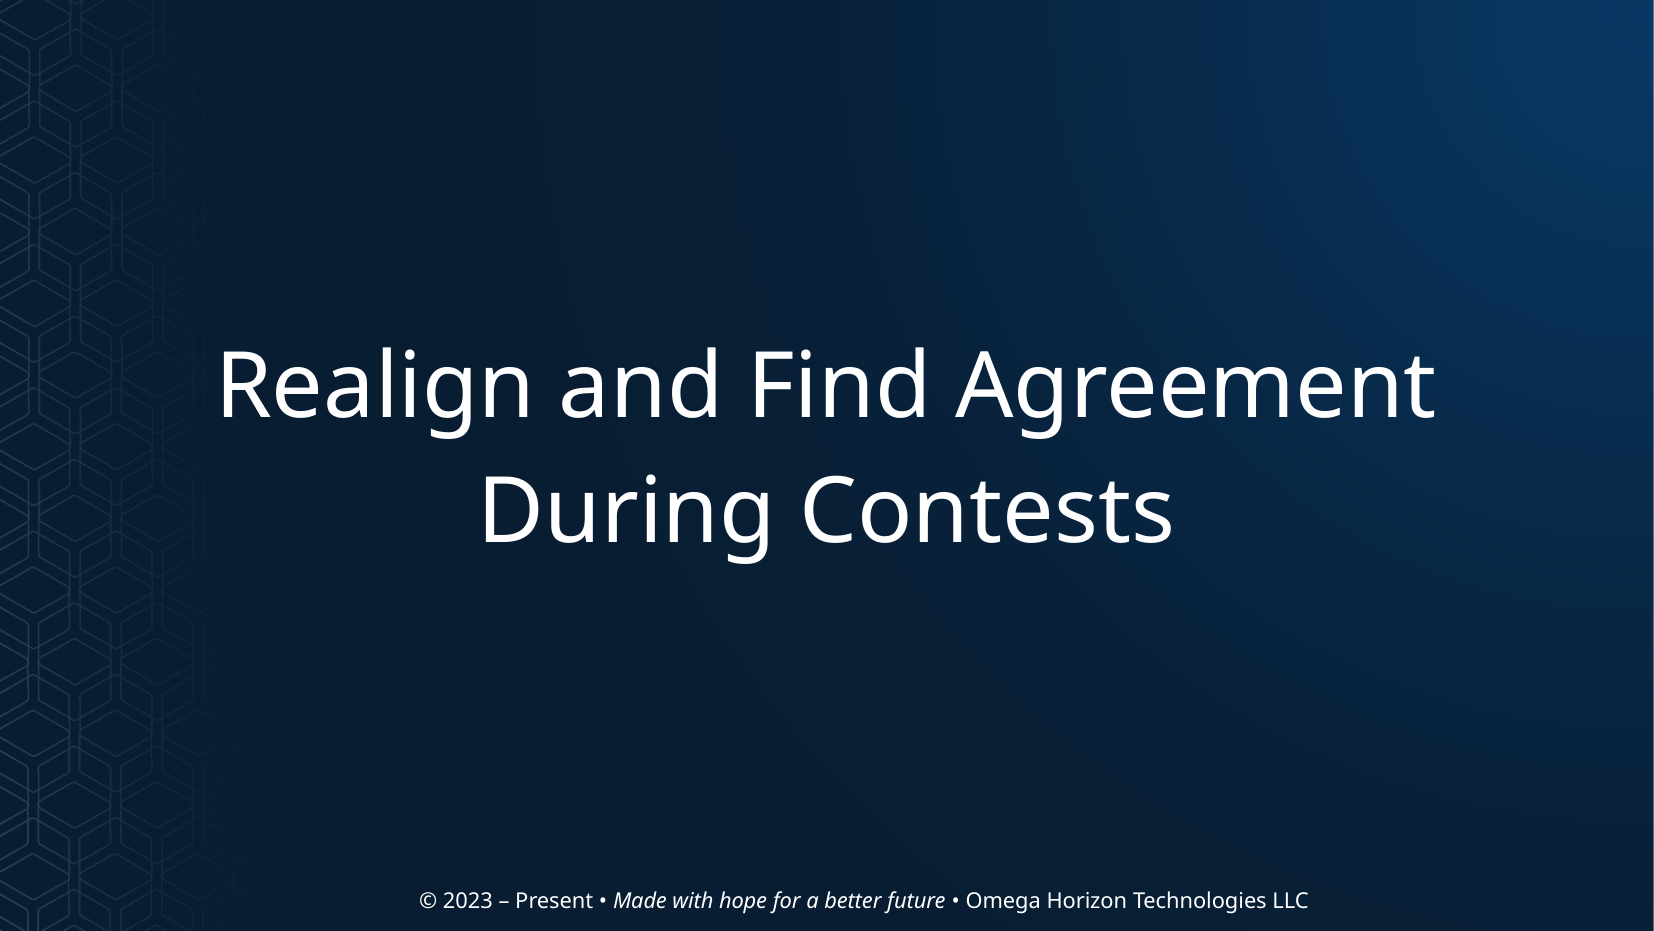

# Realign and Find Agreement During Contests